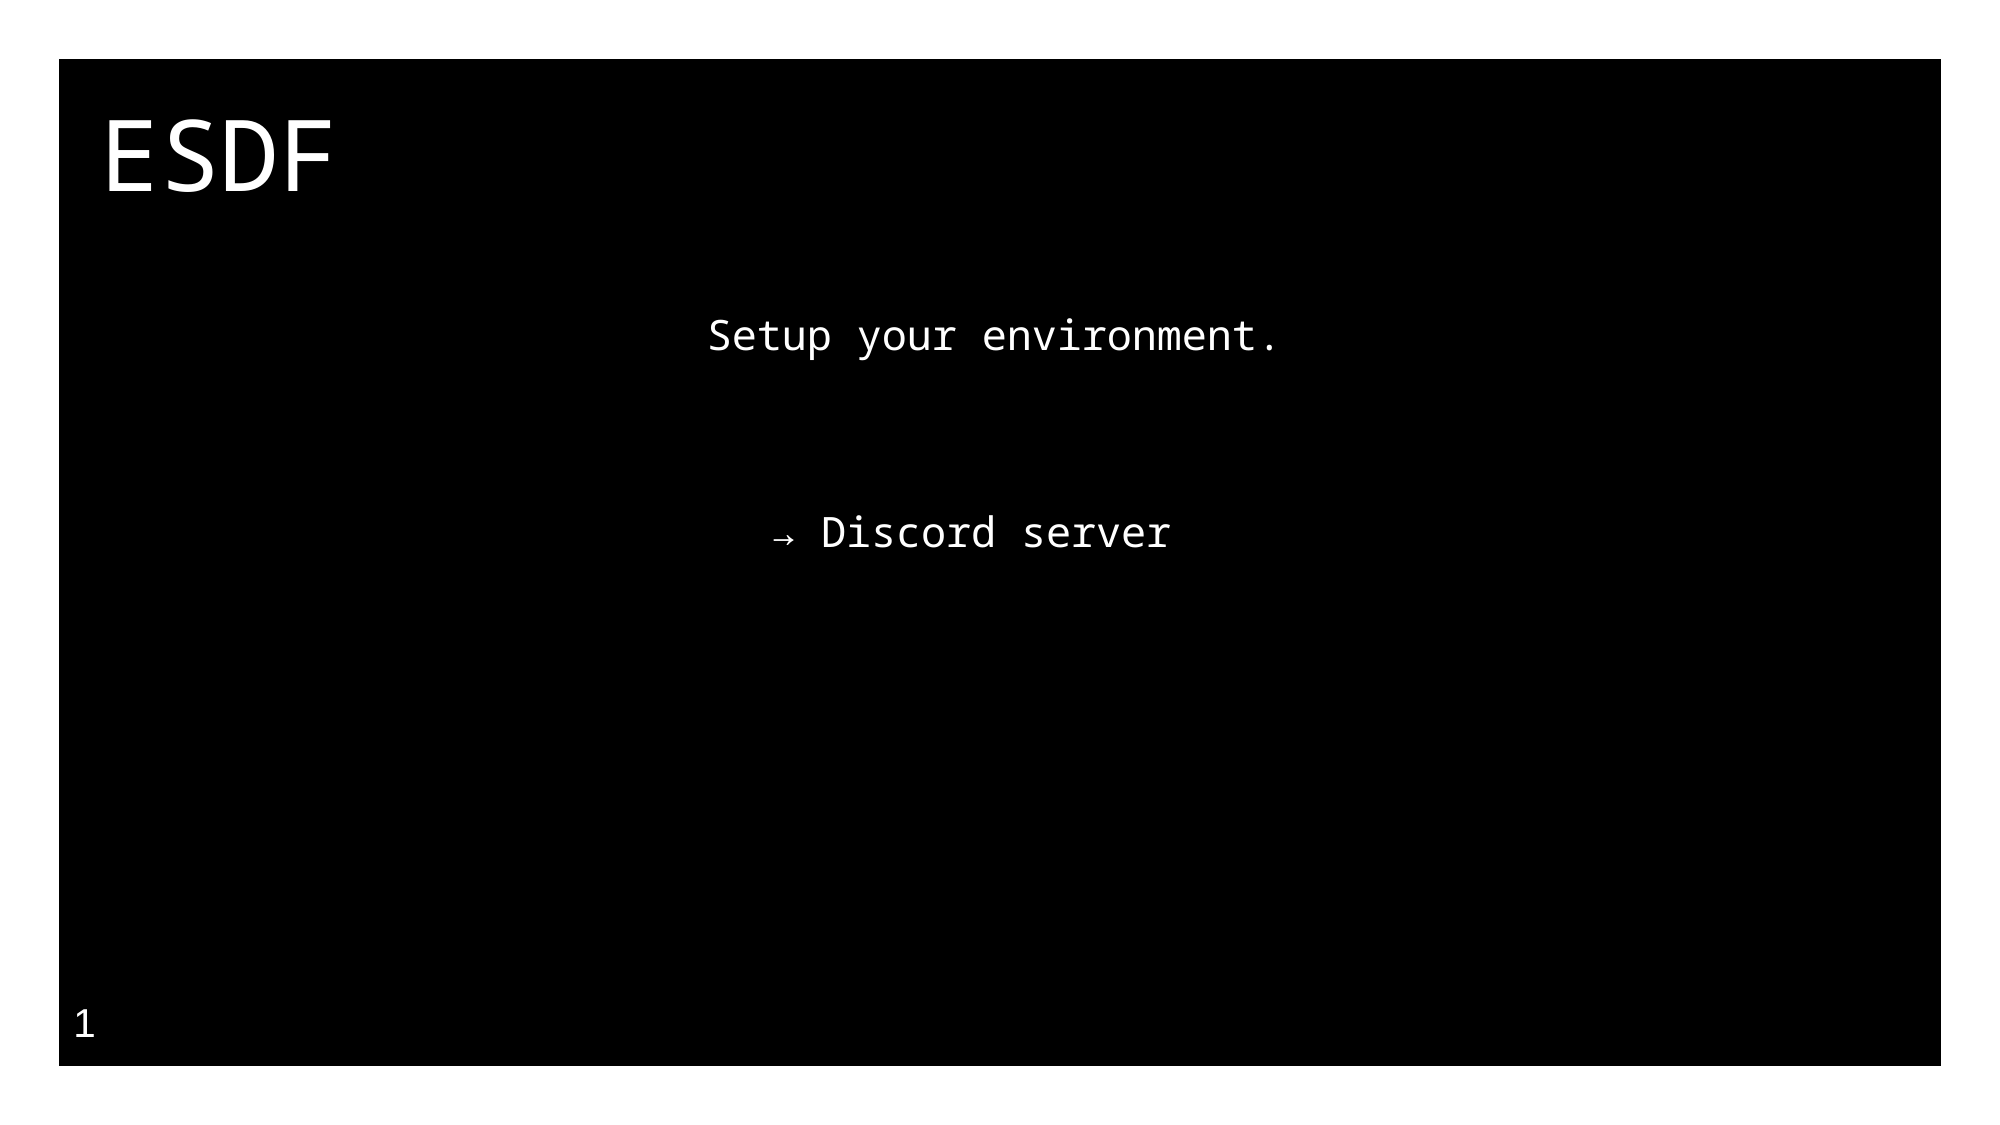

# ESDF
Setup your environment.
			→ Discord server
1